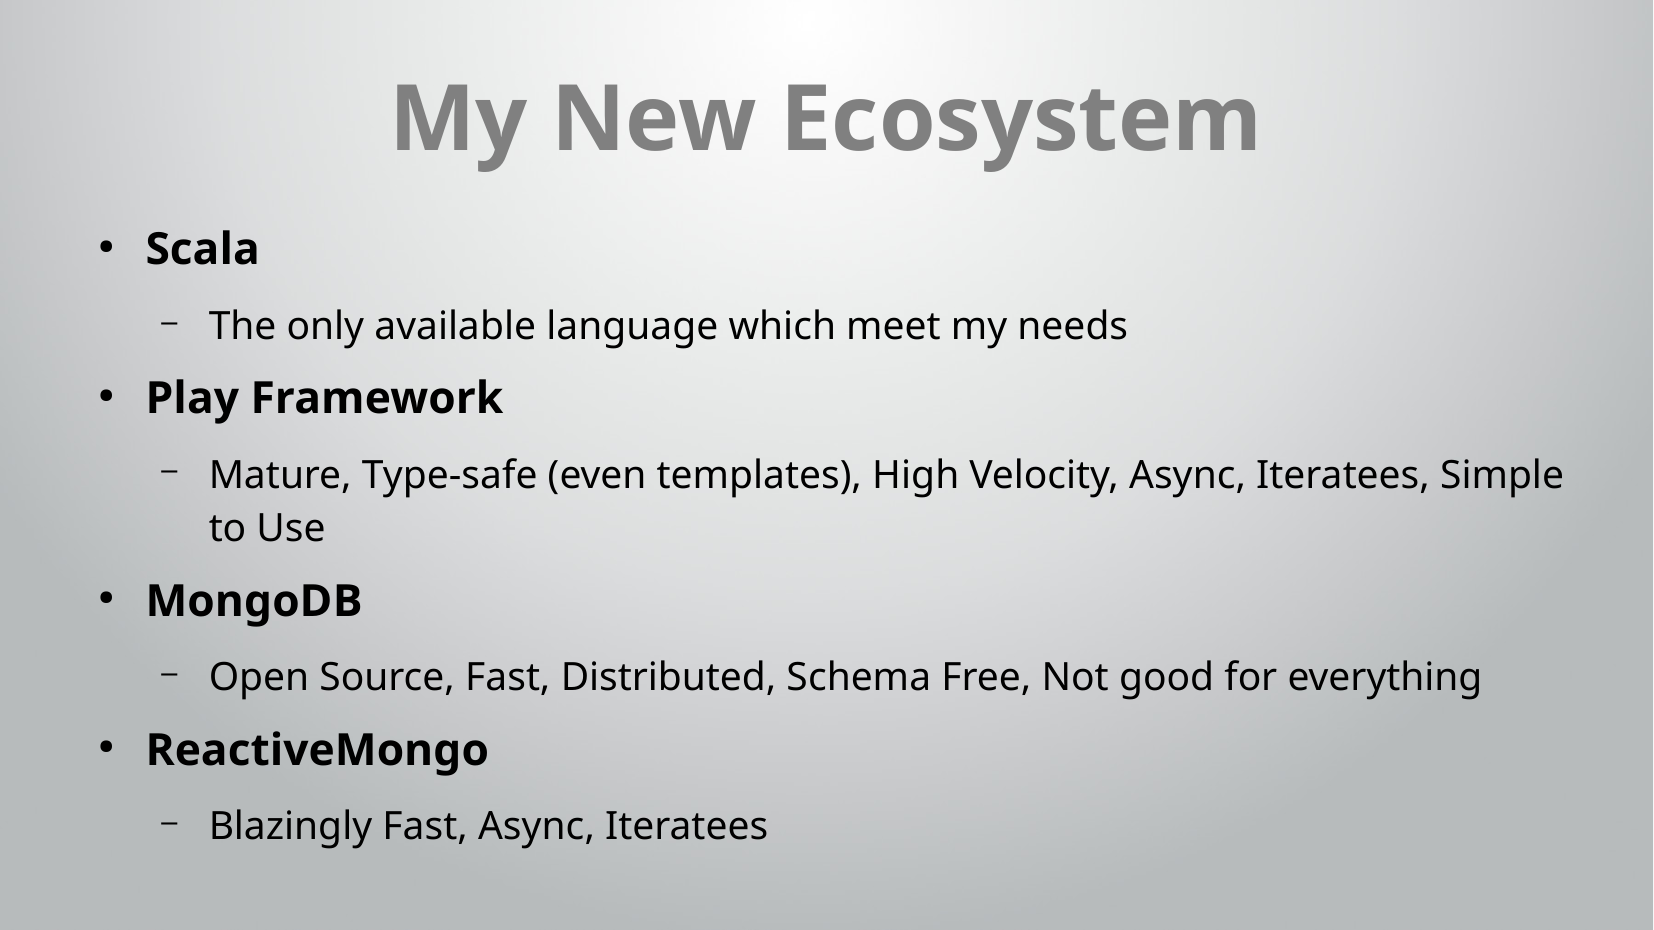

# My New Ecosystem
Scala
The only available language which meet my needs
Play Framework
Mature, Type-safe (even templates), High Velocity, Async, Iteratees, Simple to Use
MongoDB
Open Source, Fast, Distributed, Schema Free, Not good for everything
ReactiveMongo
Blazingly Fast, Async, Iteratees